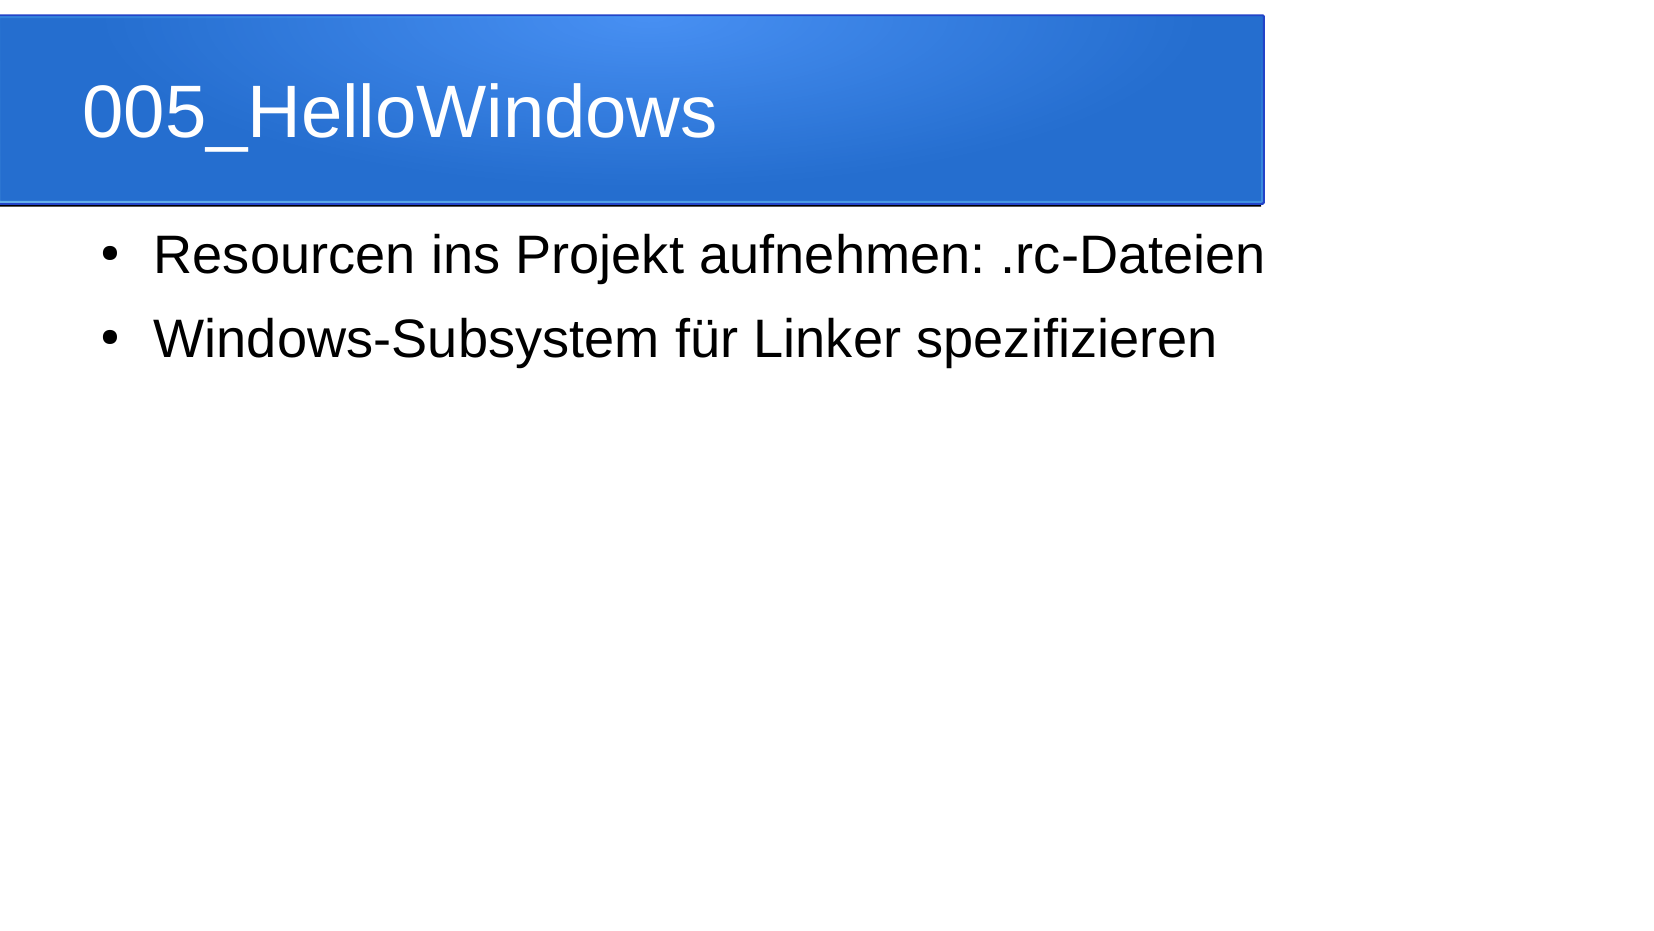

# 005_HelloWindows
Resourcen ins Projekt aufnehmen: .rc-Dateien
Windows-Subsystem für Linker spezifizieren